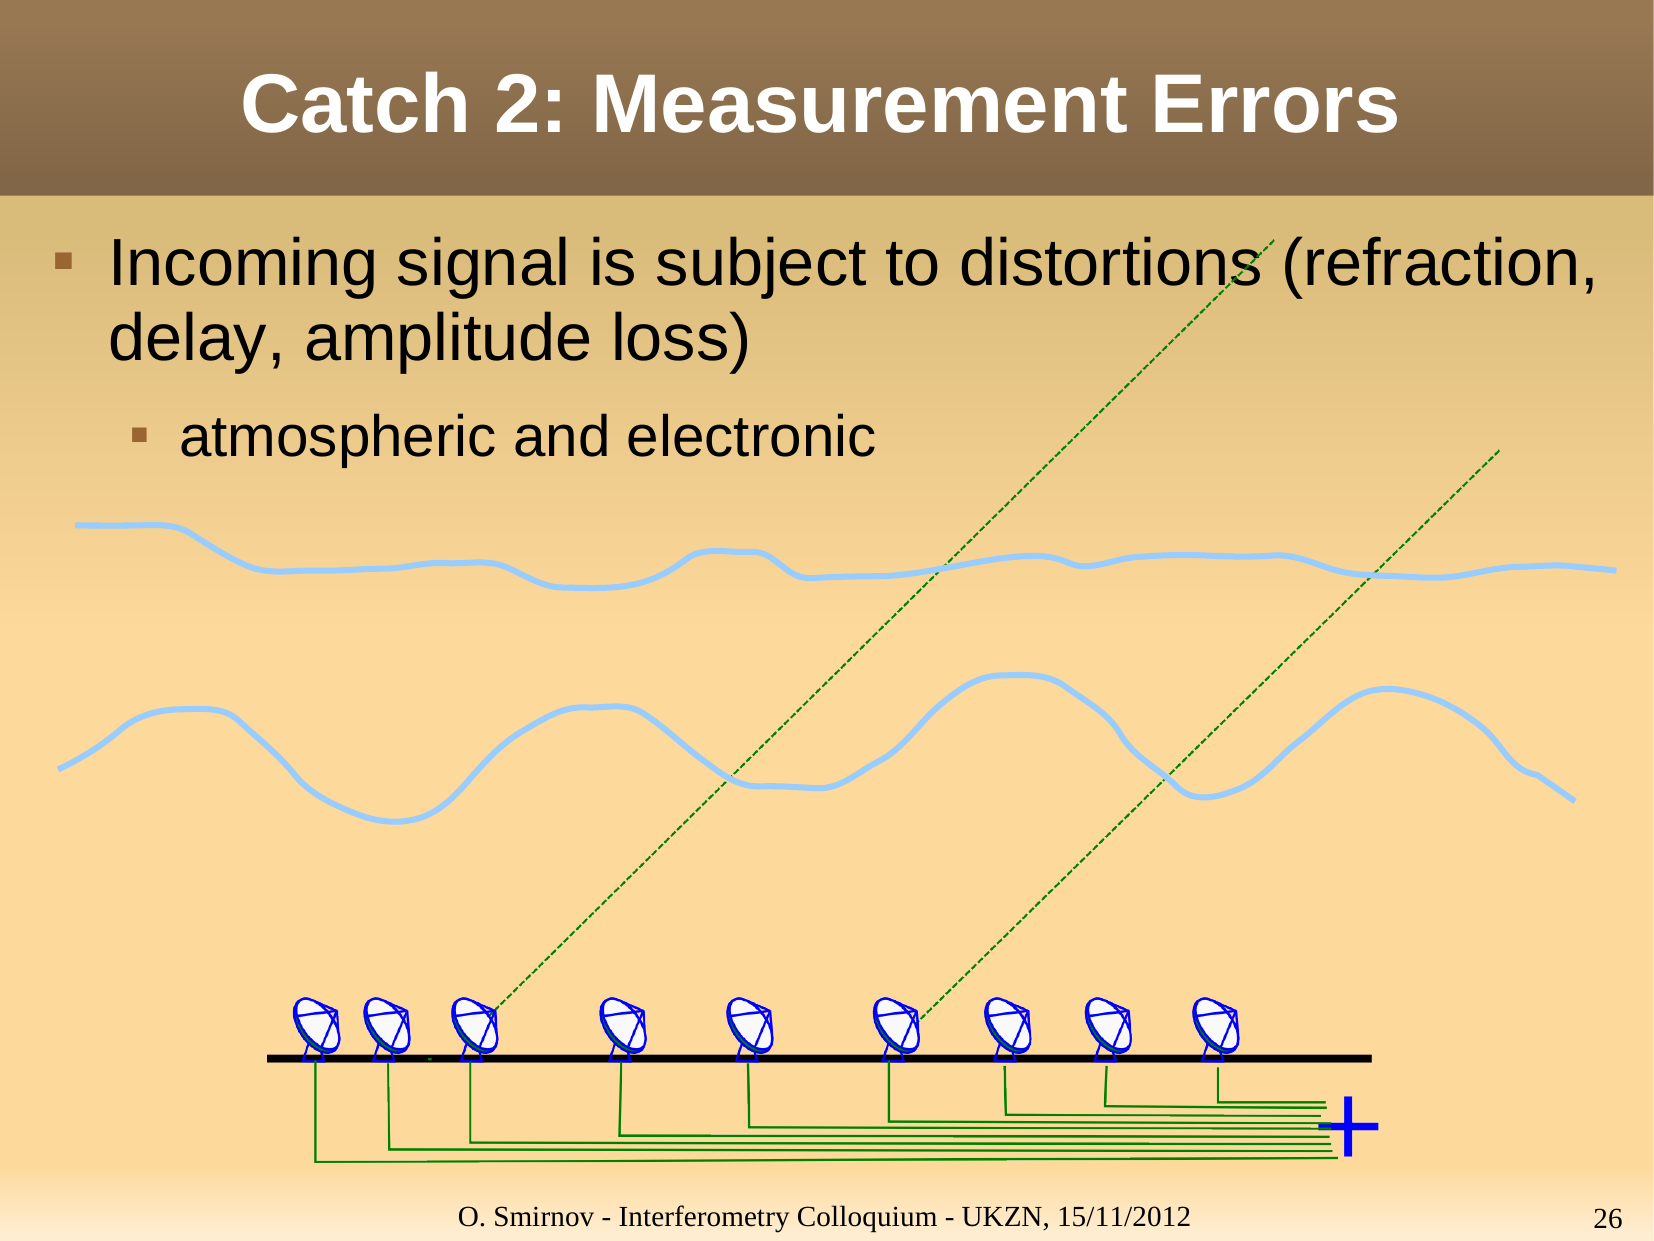

# Catch 2: Measurement Errors
Incoming signal is subject to distortions (refraction, delay, amplitude loss)
atmospheric and electronic
O. Smirnov - Interferometry Colloquium - UKZN, 15/11/2012
26